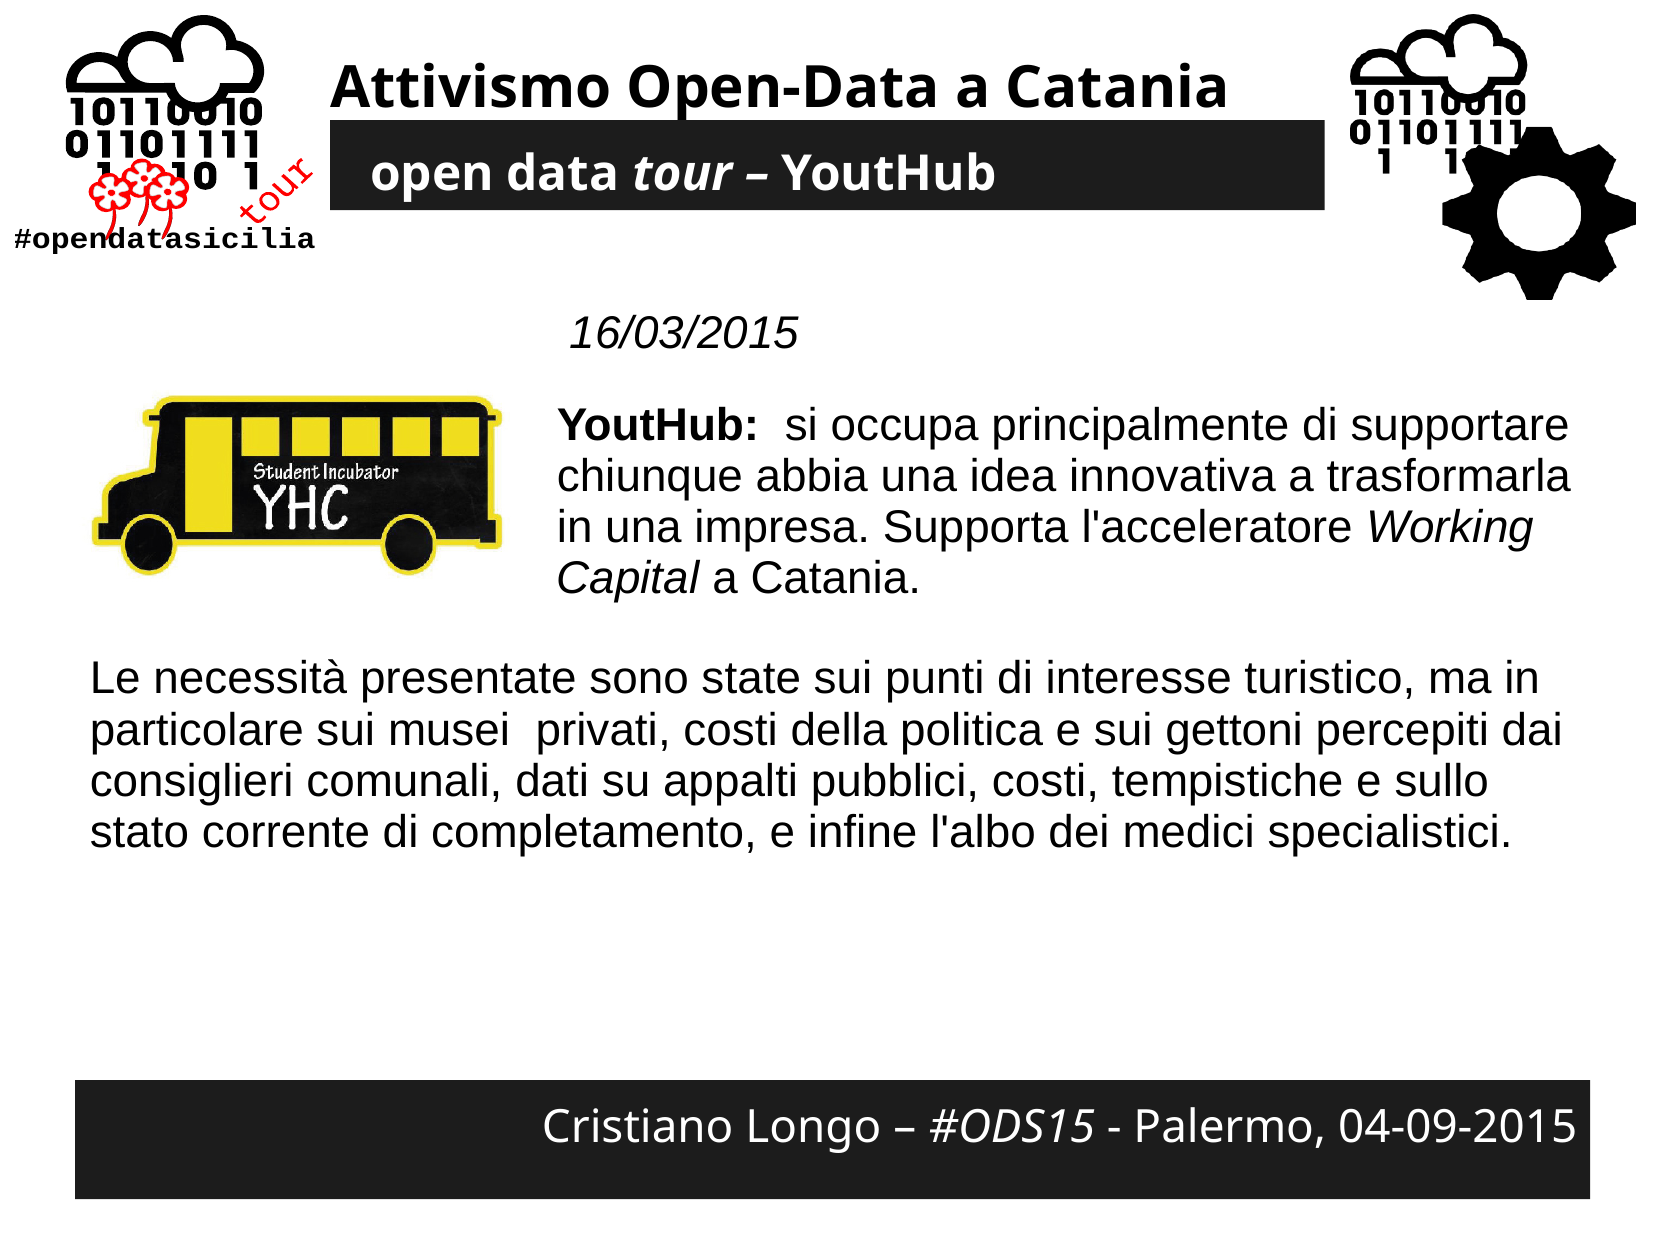

# Attivismo Open-Data a Catania
 open data tour – YoutHub
16/03/2015
YoutHub: si occupa principalmente di supportare chiunque abbia una idea innovativa a trasformarla in una impresa. Supporta l'acceleratore Working Capital a Catania.
Le necessità presentate sono state sui punti di interesse turistico, ma in particolare sui musei privati, costi della politica e sui gettoni percepiti dai consiglieri comunali, dati su appalti pubblici, costi, tempistiche e sullo stato corrente di completamento, e infine l'albo dei medici specialistici.
 Cristiano Longo – #ODS15 - Palermo, 04-09-2015